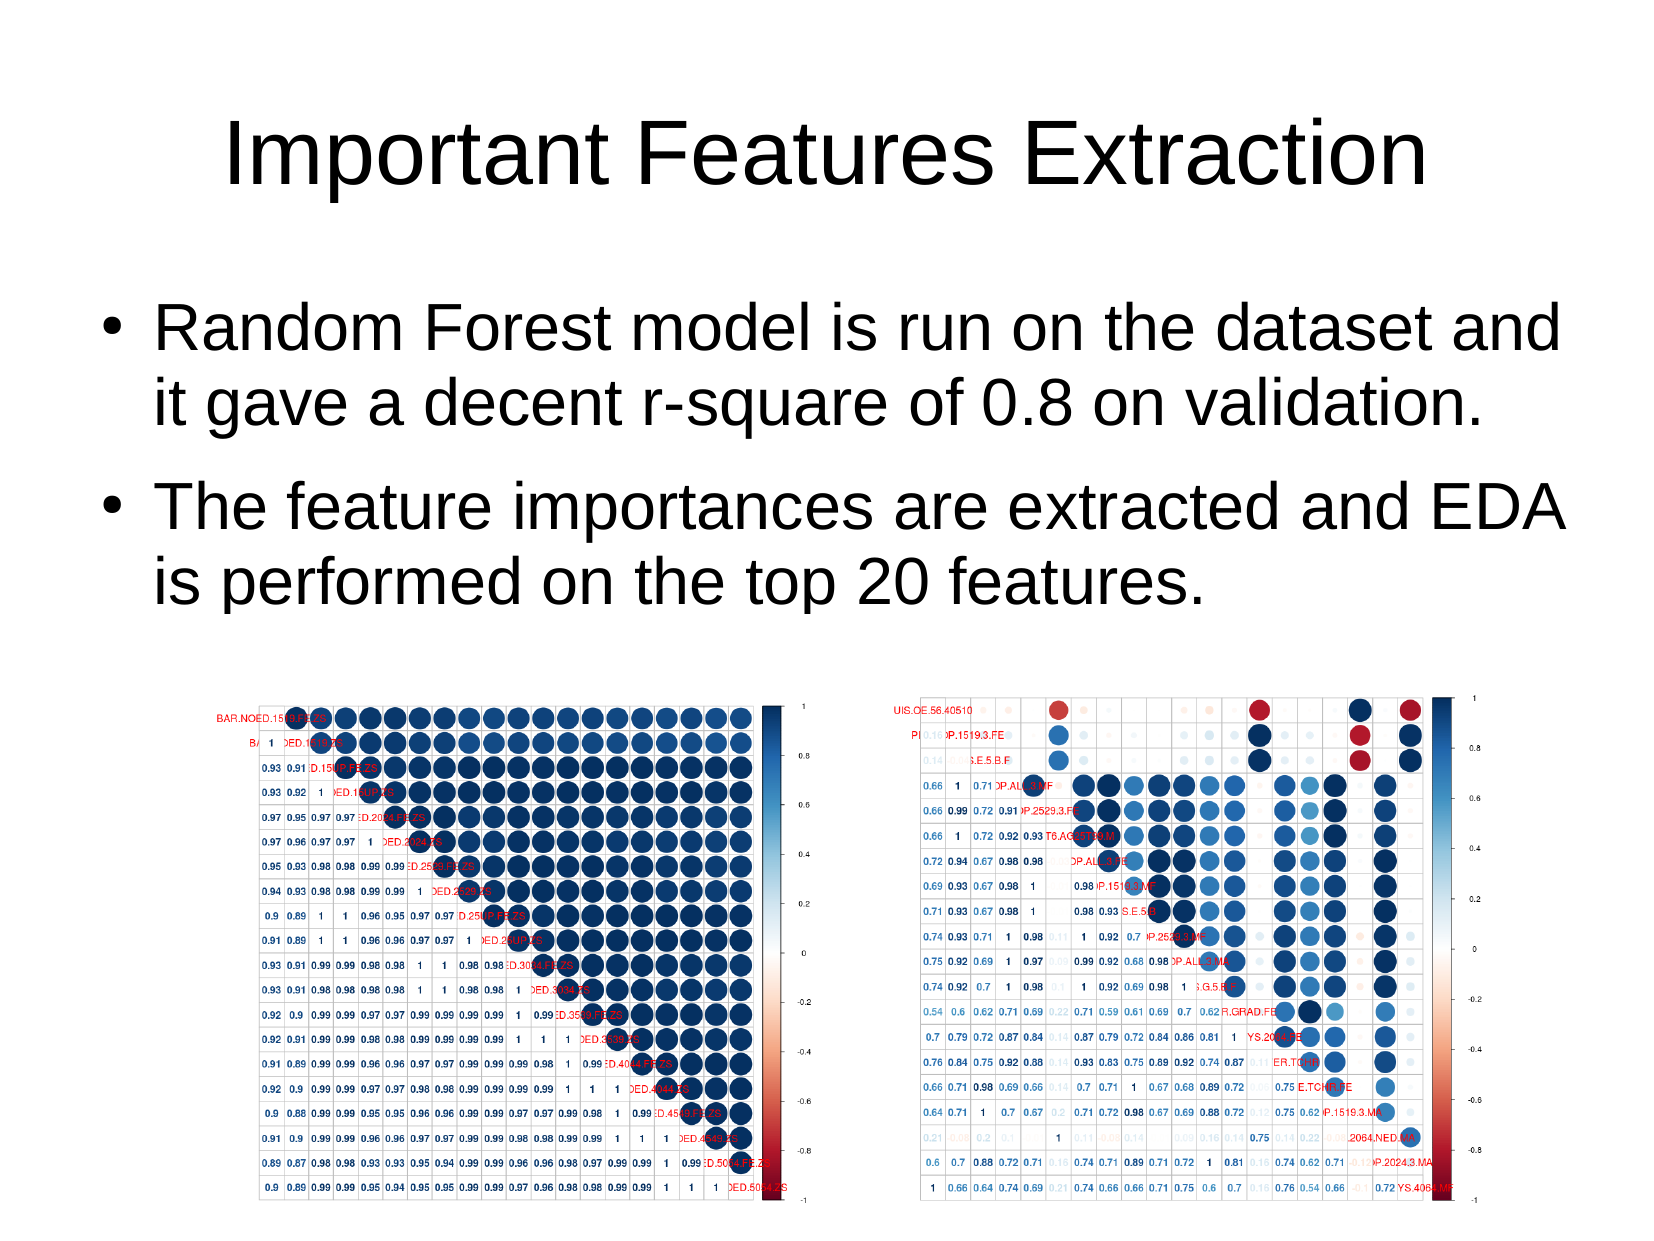

# Important Features Extraction
Random Forest model is run on the dataset and it gave a decent r-square of 0.8 on validation.
The feature importances are extracted and EDA is performed on the top 20 features.